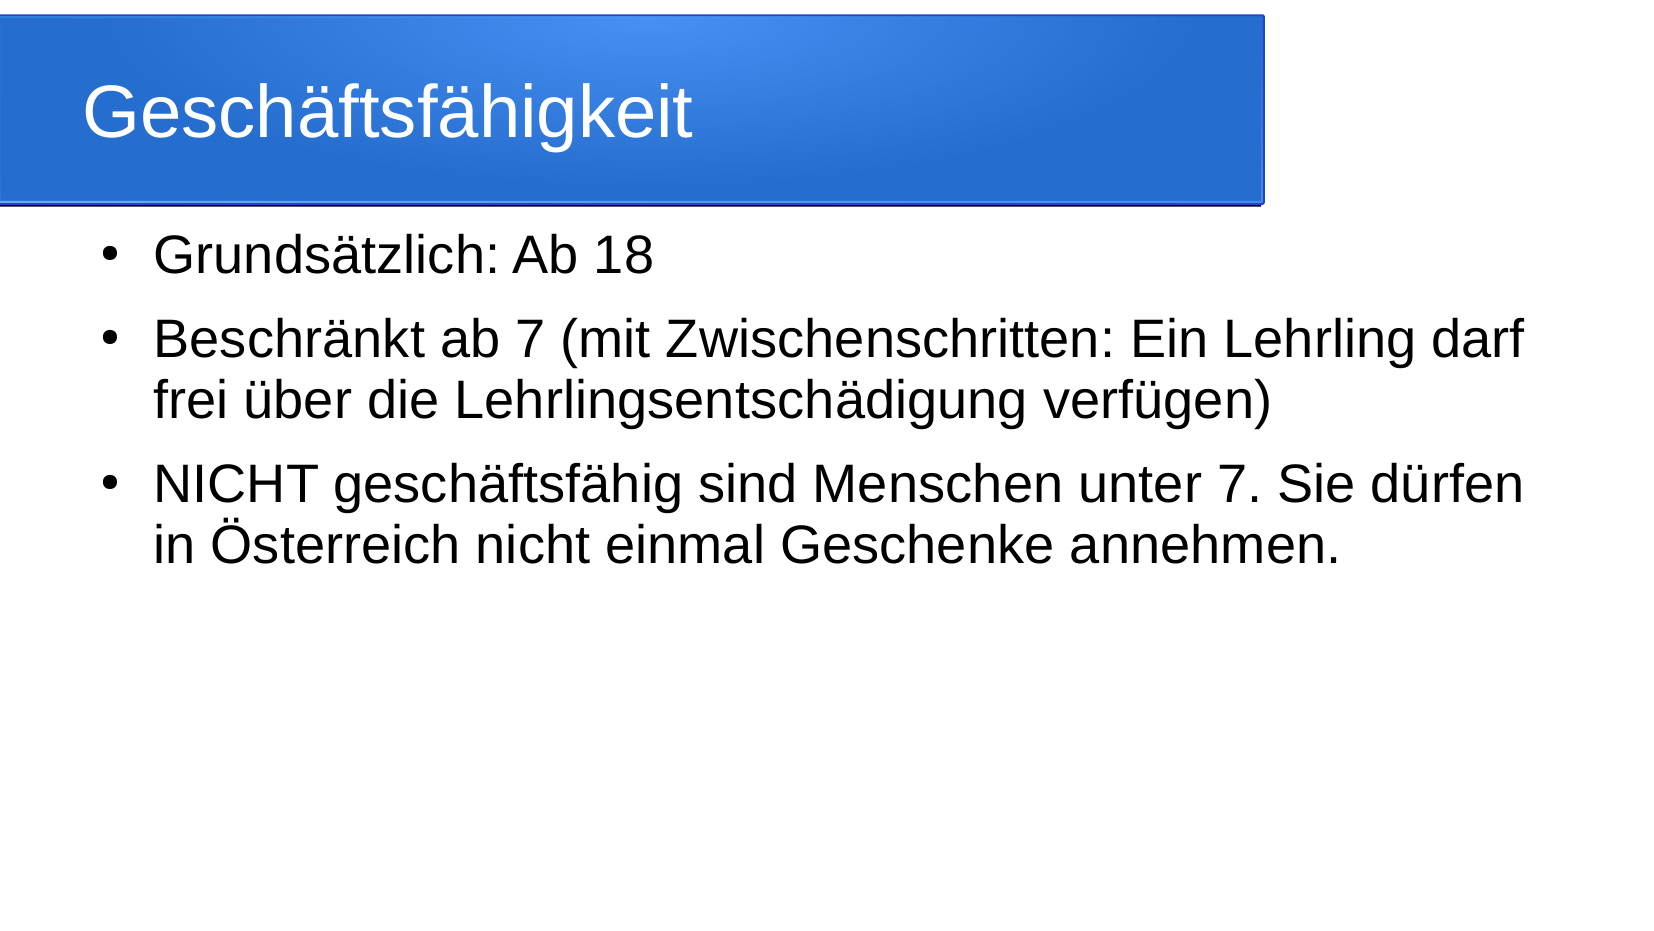

# Geschäftsfähigkeit
Grundsätzlich: Ab 18
Beschränkt ab 7 (mit Zwischenschritten: Ein Lehrling darf frei über die Lehrlingsentschädigung verfügen)
NICHT geschäftsfähig sind Menschen unter 7. Sie dürfen in Österreich nicht einmal Geschenke annehmen.